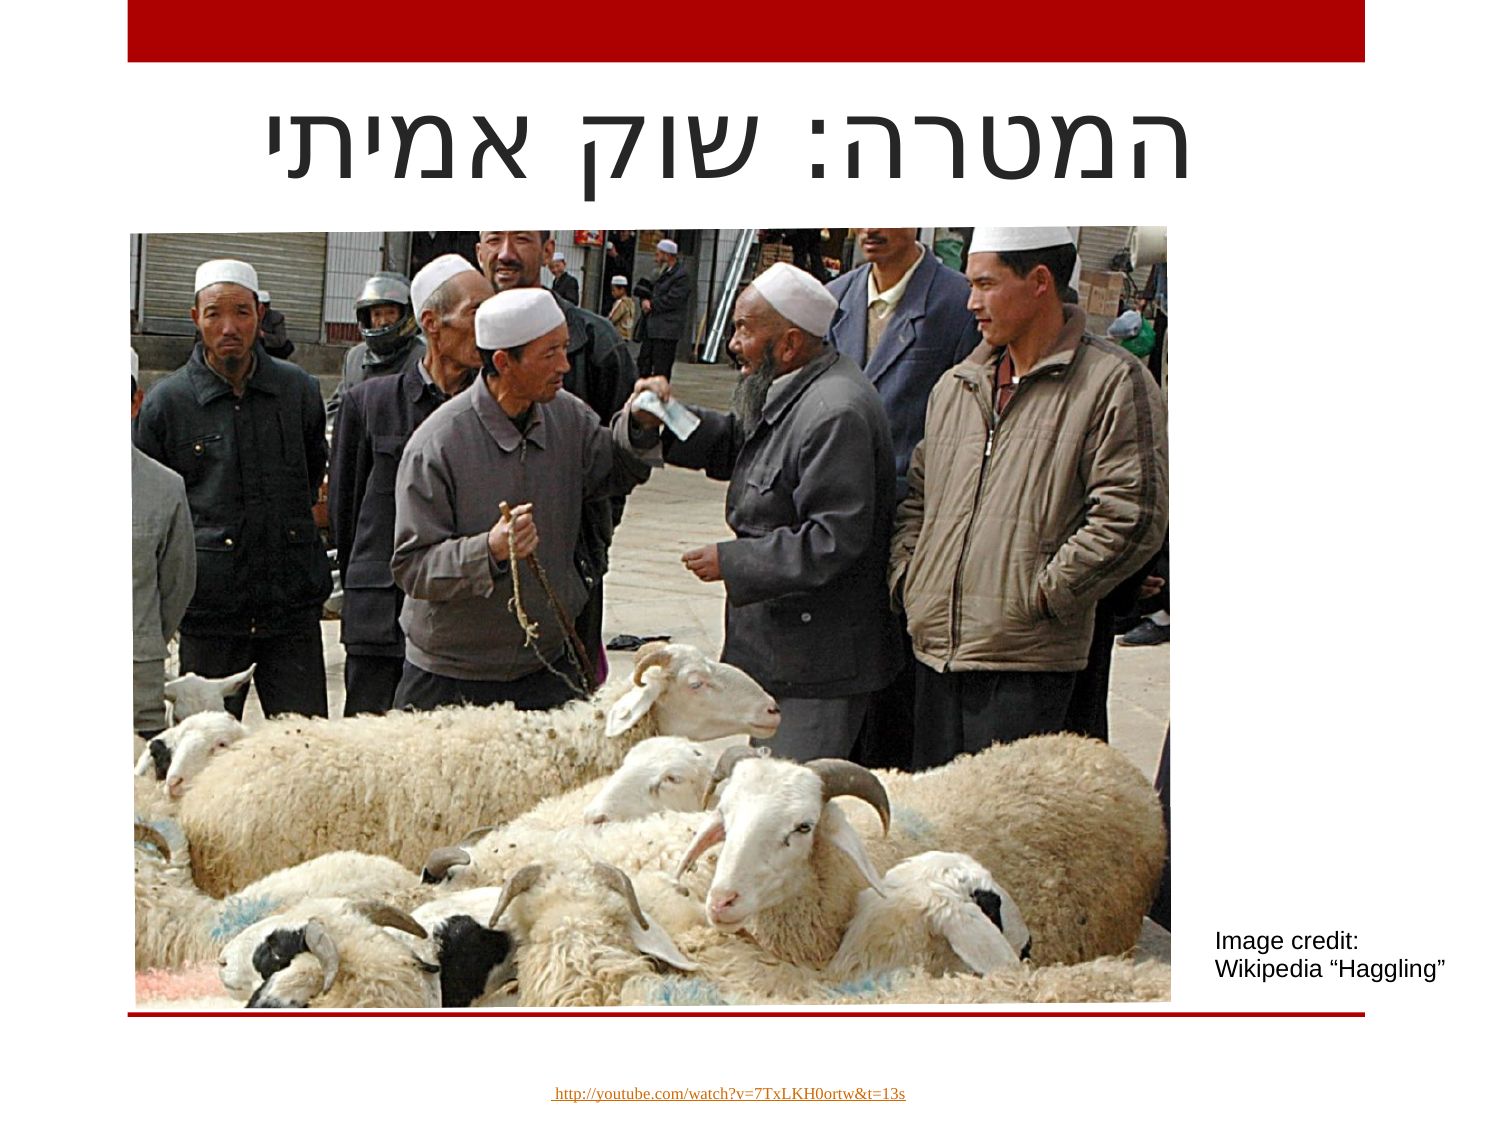

# המטרה: שוק אמיתי
Image credit: Wikipedia “Haggling”
 http://youtube.com/watch?v=7TxLKH0ortw&t=13s